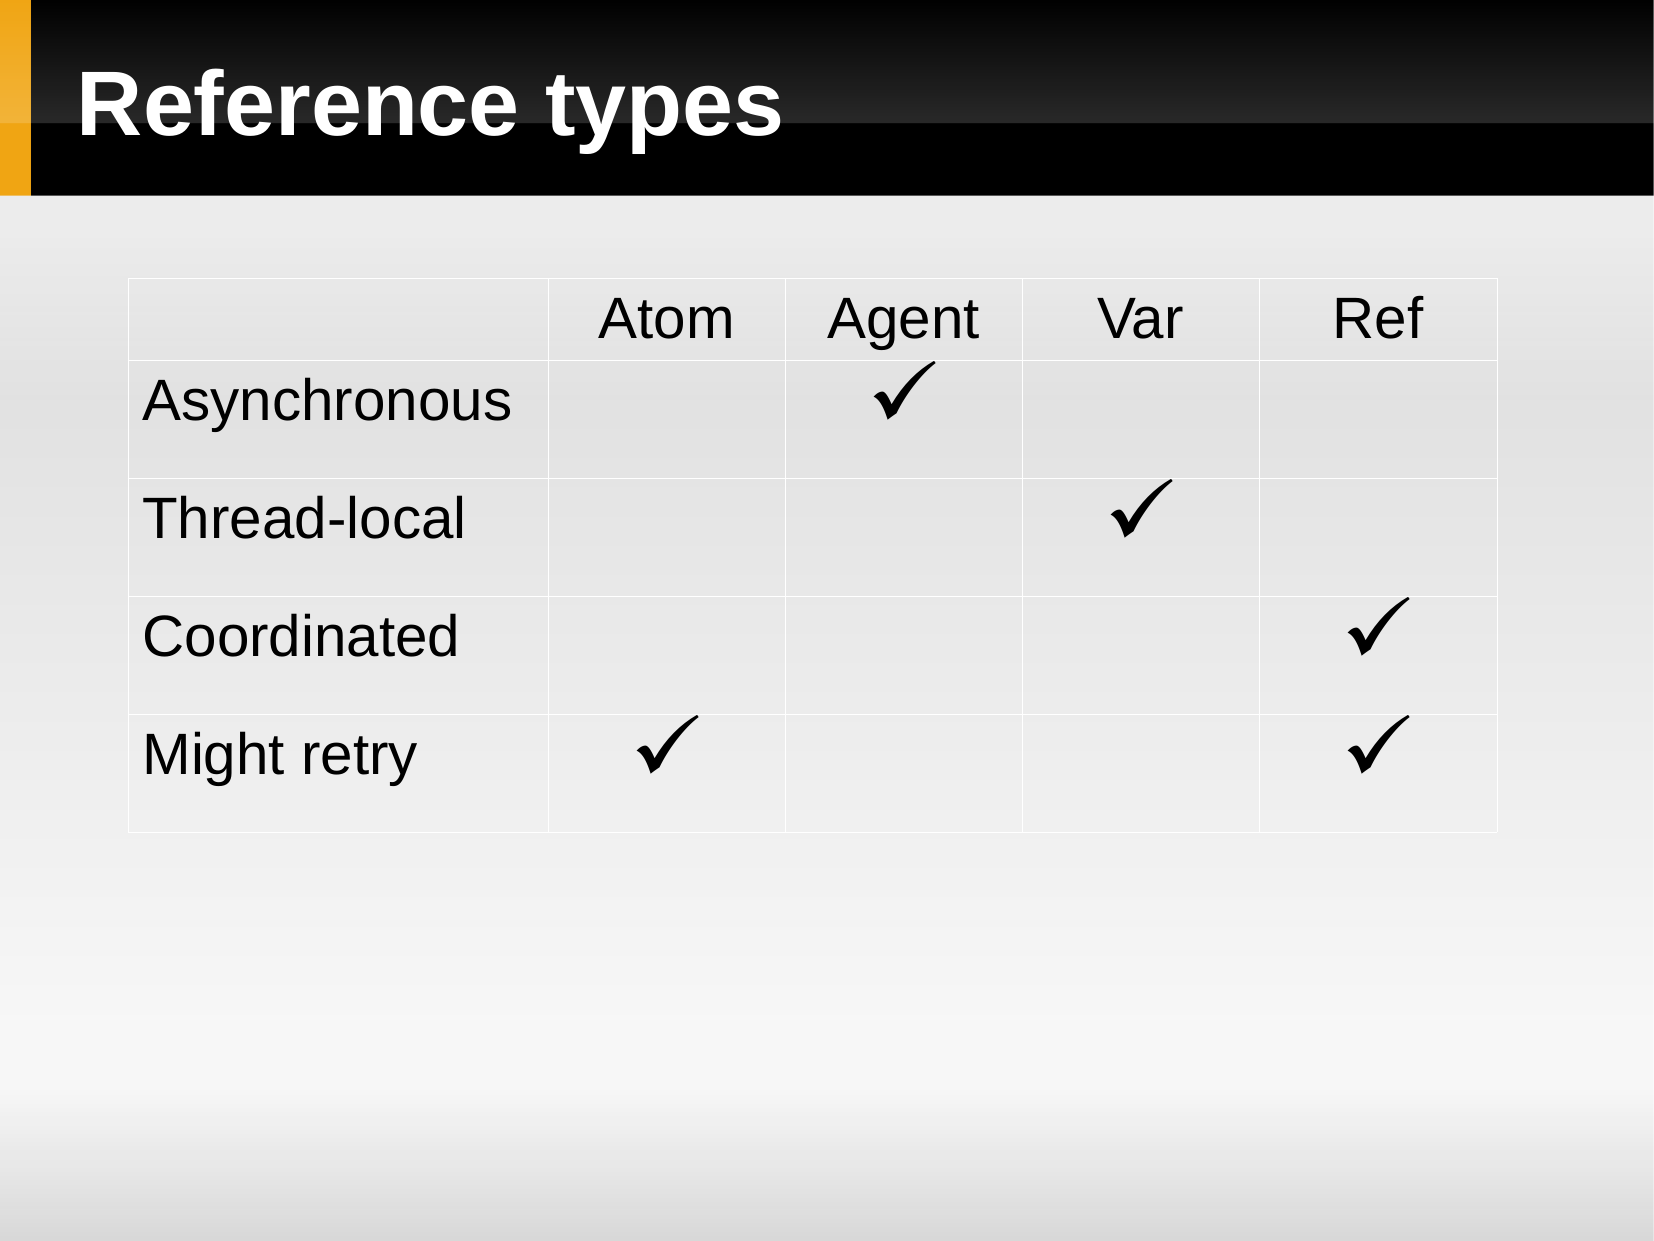

# Reference types
| | Atom | Agent | Var | Ref |
| --- | --- | --- | --- | --- |
| Asynchronous | |  | | |
| Thread-local | | |  | |
| Coordinated | | | |  |
| Might retry |  | | |  |